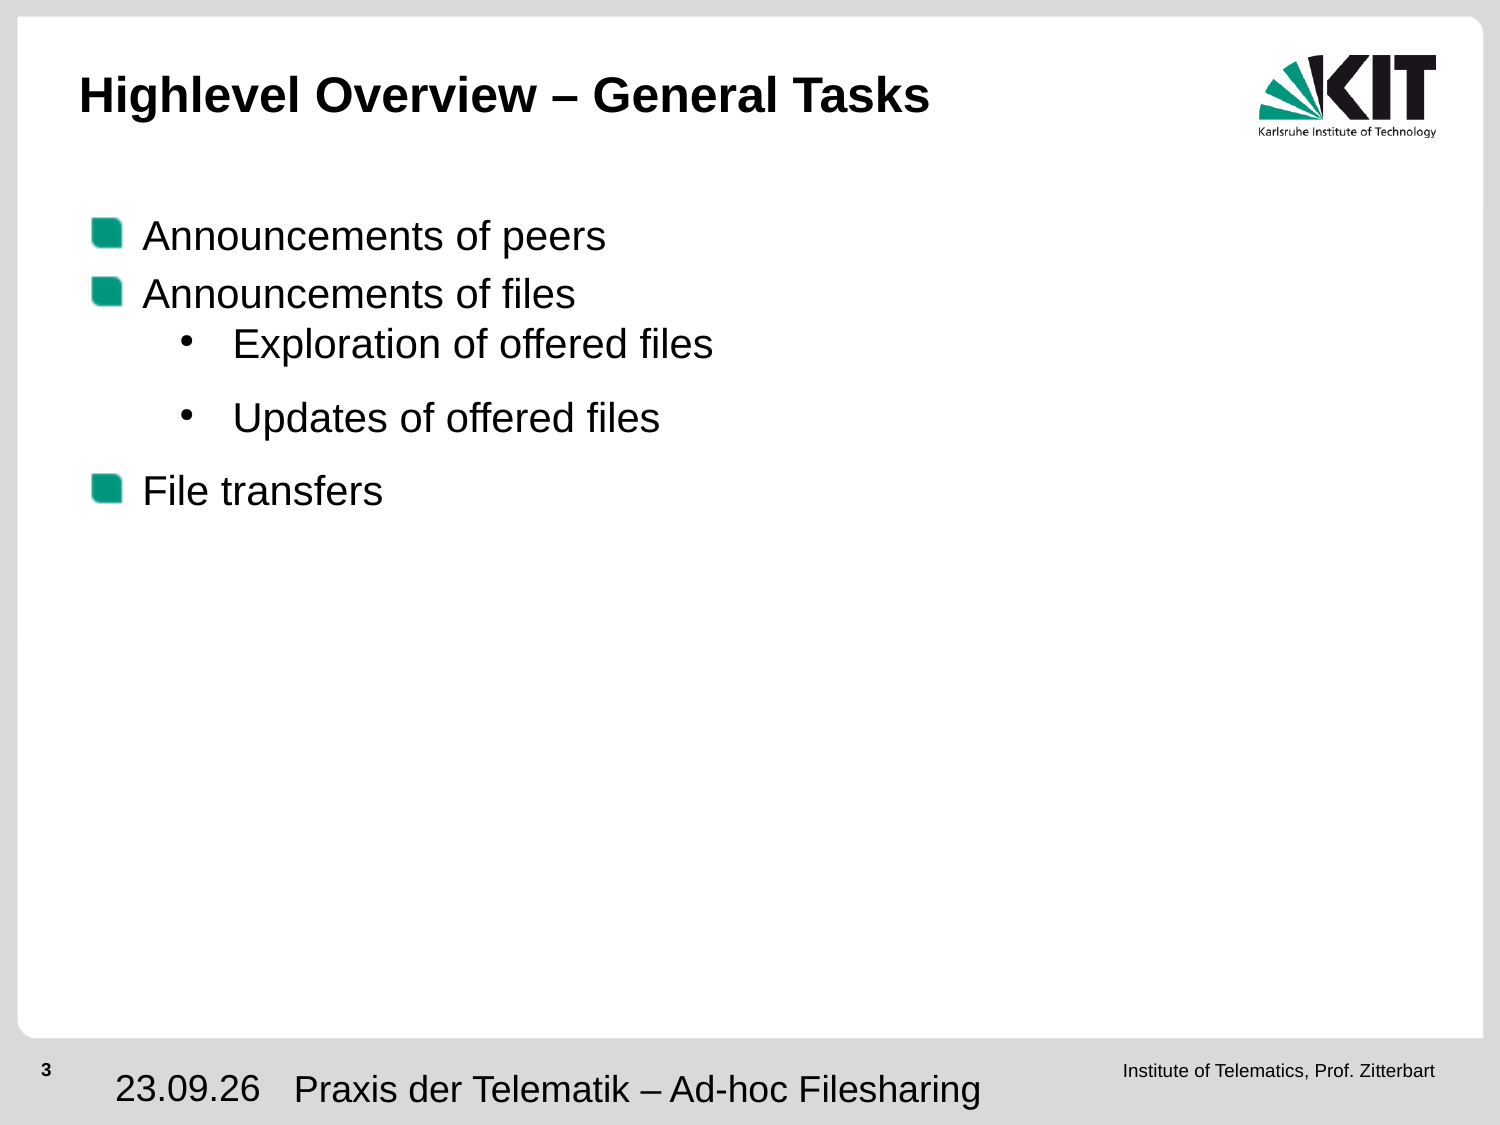

# Highlevel Overview – General Tasks
Announcements of peers
Announcements of files
Exploration of offered files
Updates of offered files
File transfers
Praxis der Telematik – Ad-hoc Filesharing